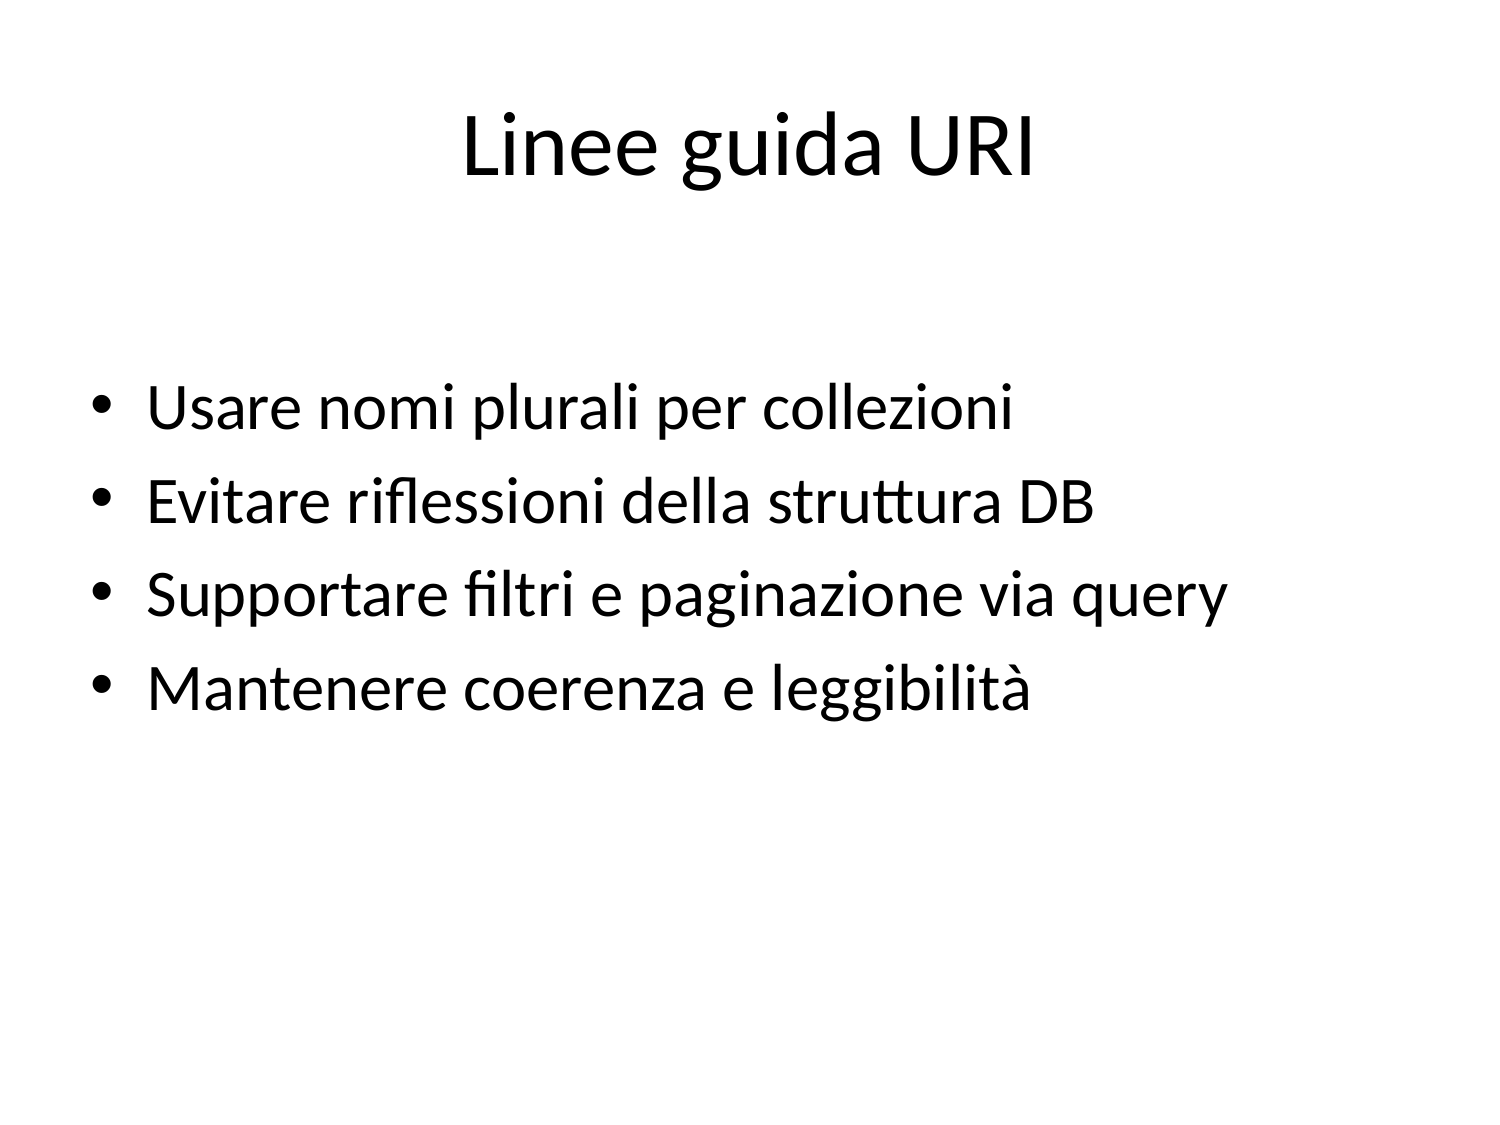

# Linee guida URI
Usare nomi plurali per collezioni
Evitare riflessioni della struttura DB
Supportare filtri e paginazione via query
Mantenere coerenza e leggibilità